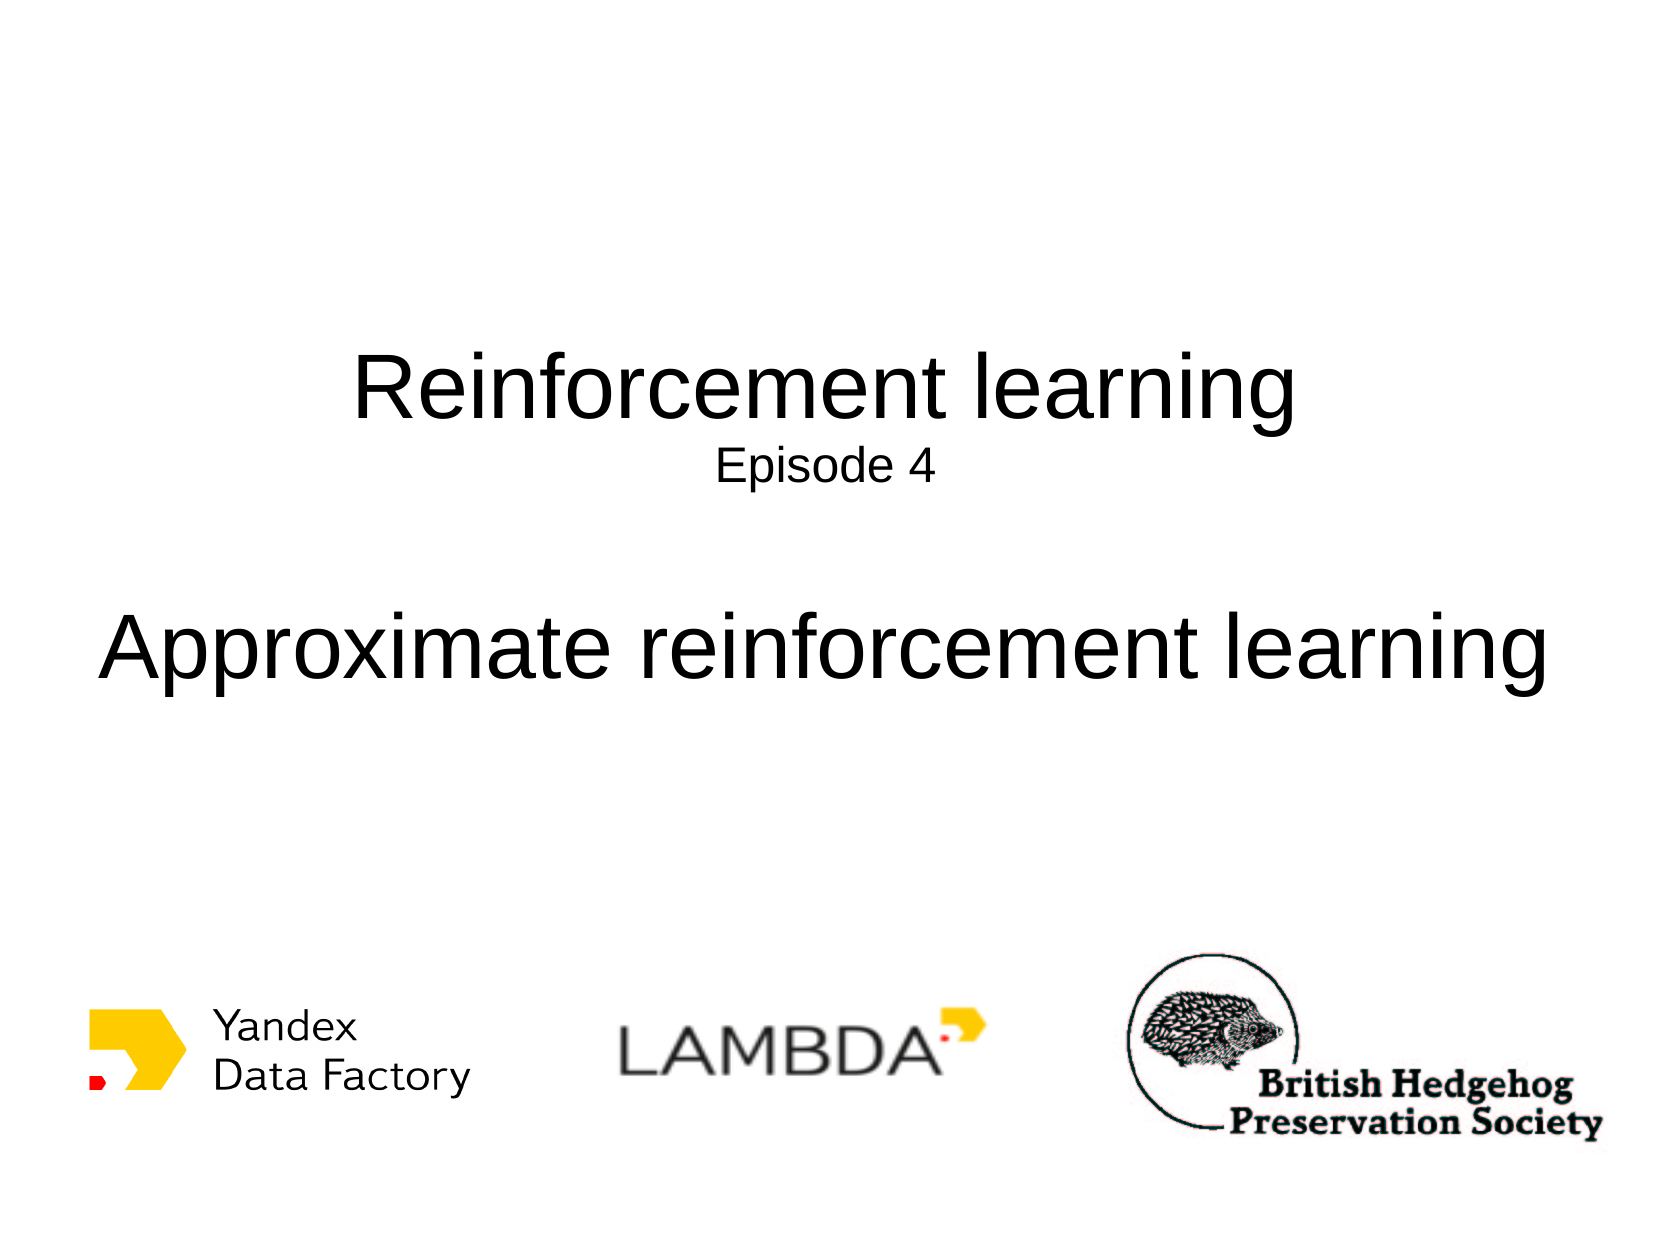

Reinforcement learning
Episode 4
Approximate reinforcement learning
1